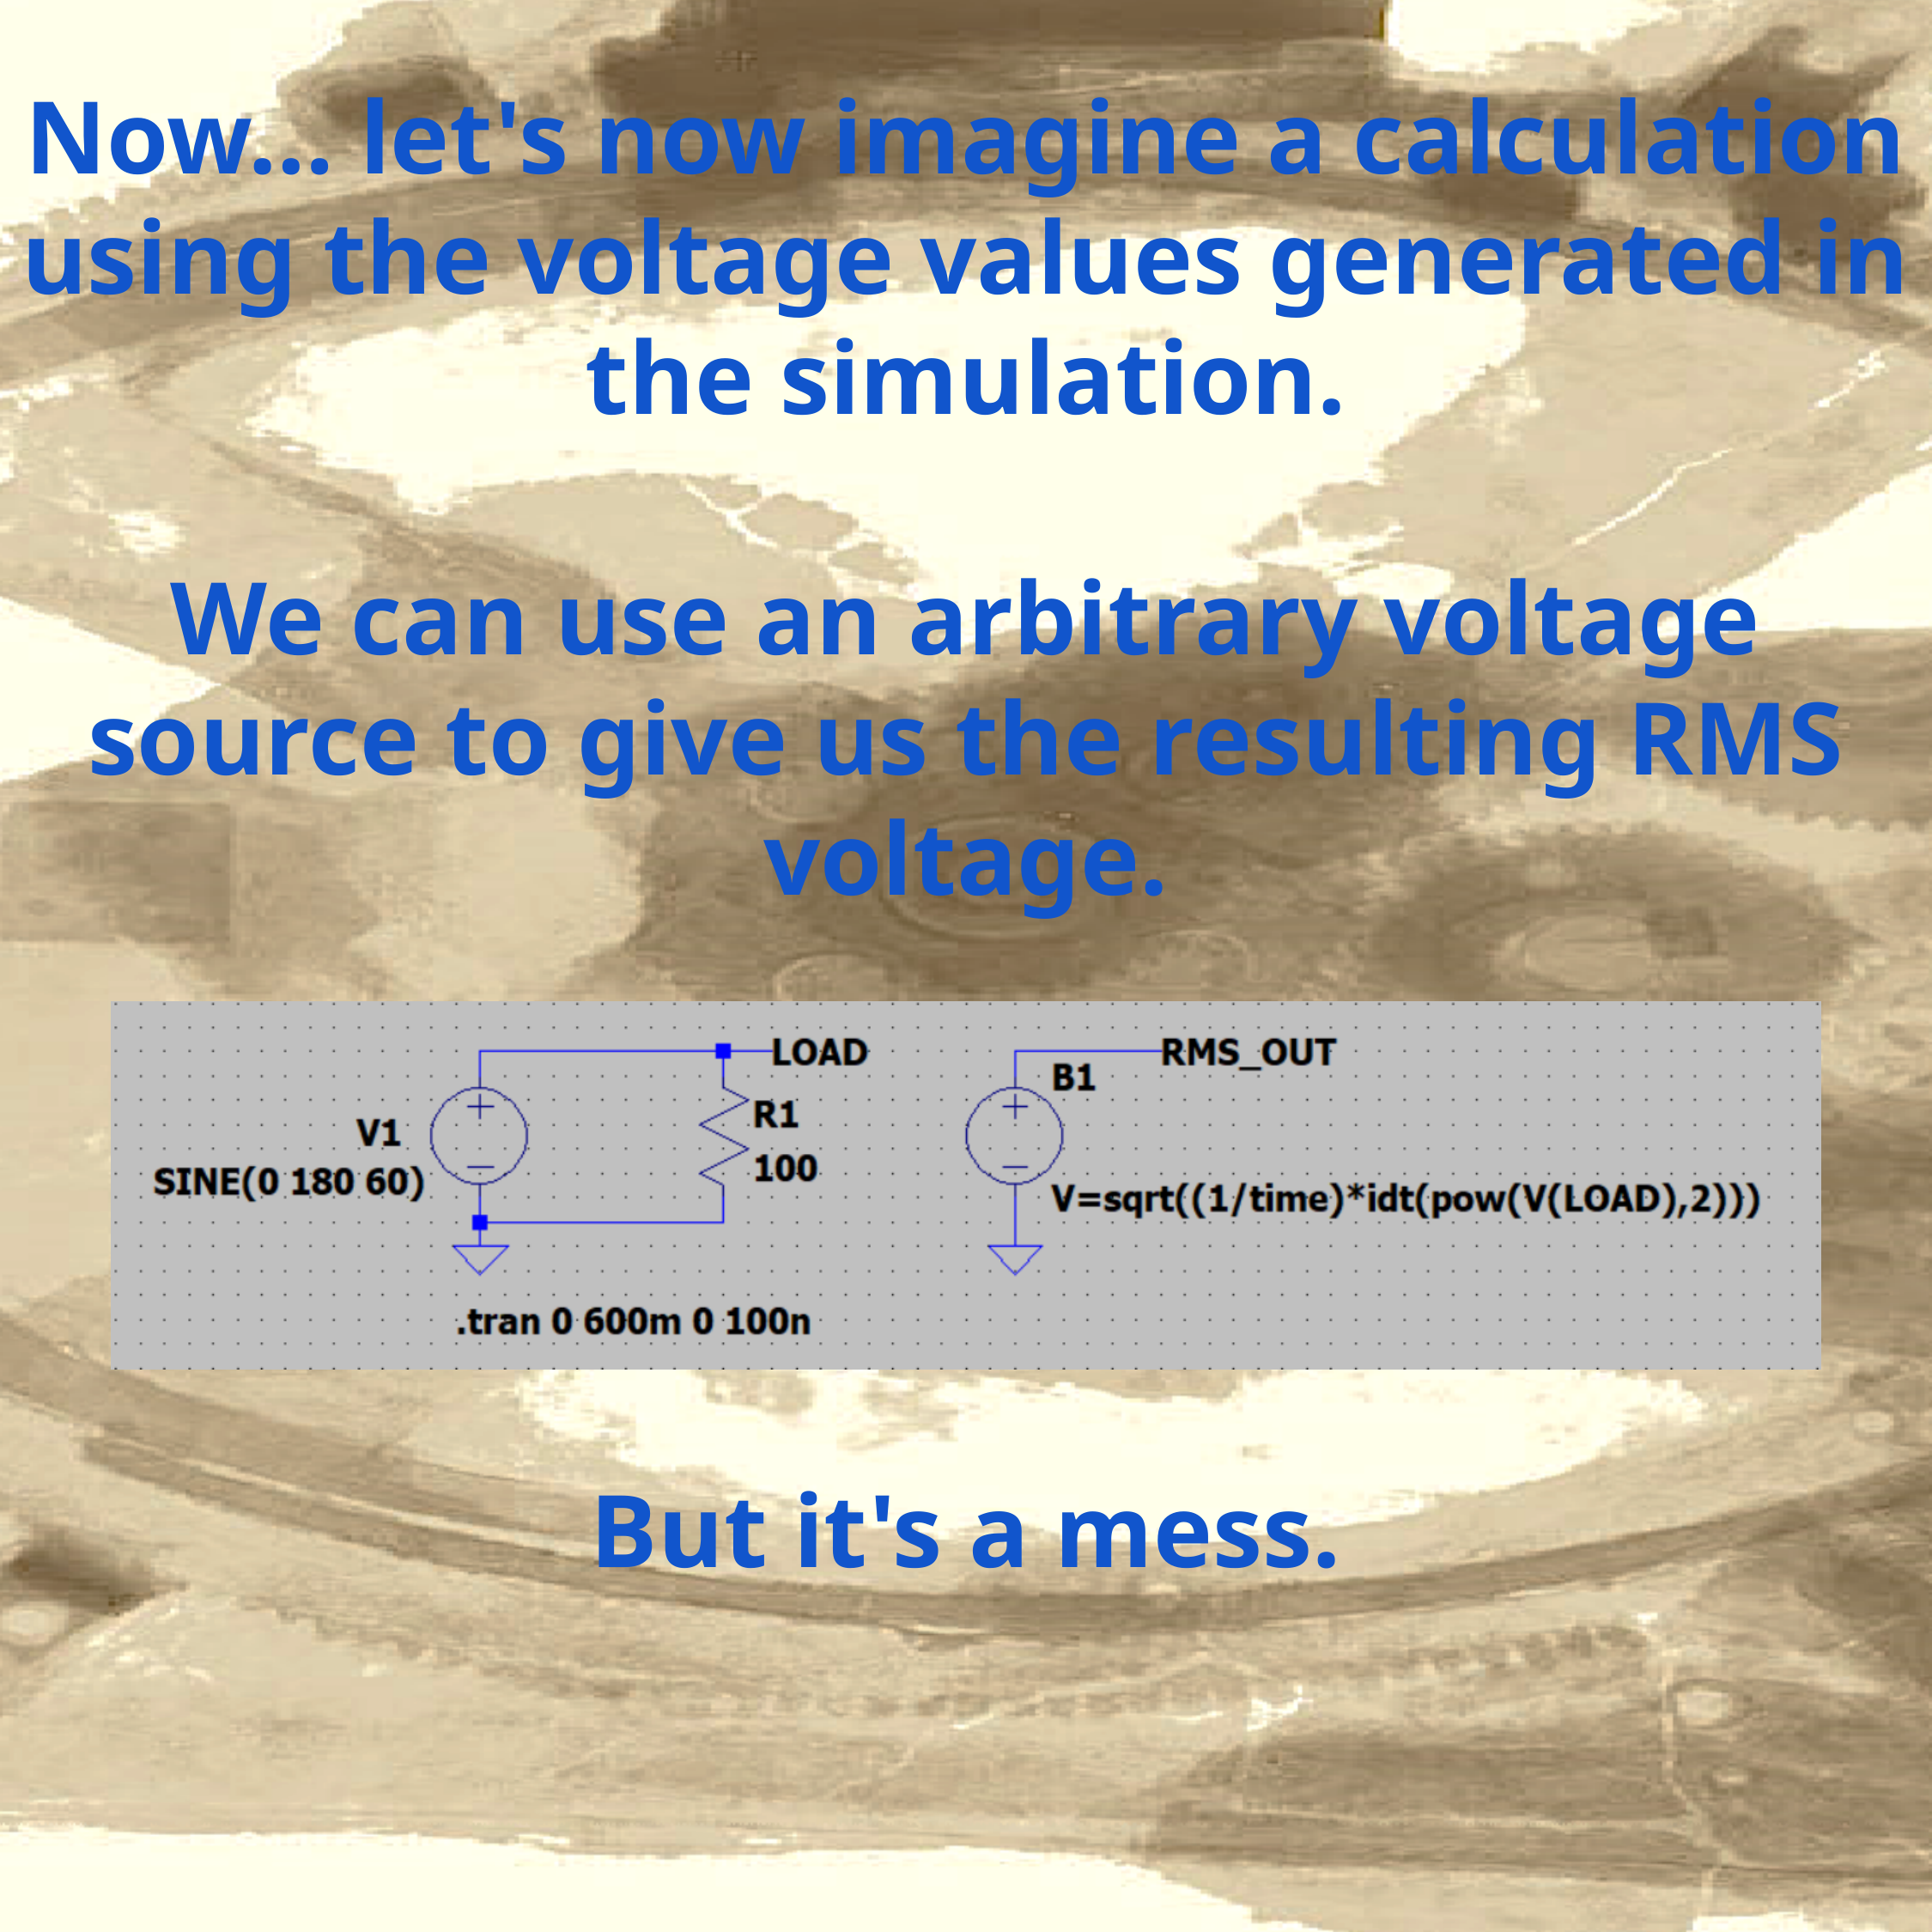

Now… let's now imagine a calculation using the voltage values generated in the simulation.
We can use an arbitrary voltage source to give us the resulting RMS voltage.
But it's a mess.